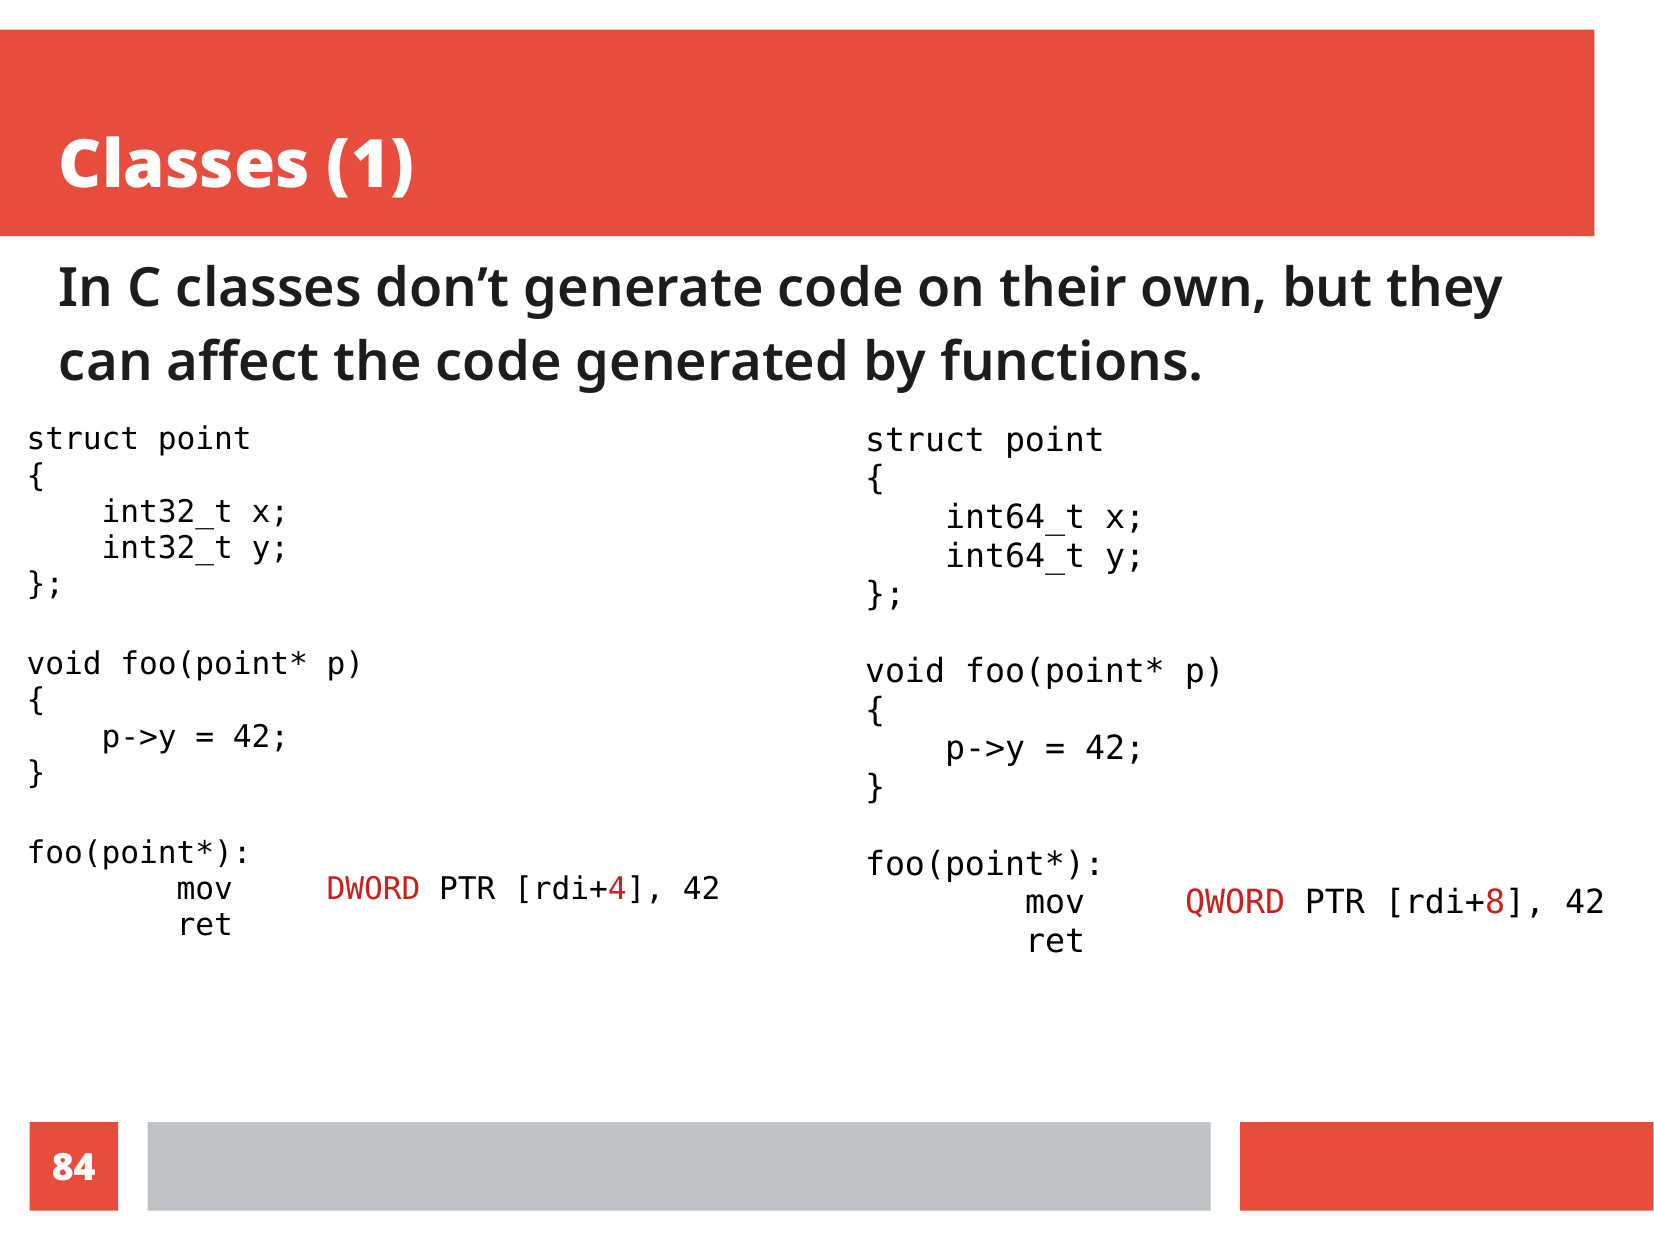

# Classes (1)
In C classes don’t generate code on their own, but they can affect the code generated by functions.
struct point
{
 int32_t x;
 int32_t y;
};
void foo(point* p)
{
 p->y = 42;
}
foo(point*):
 mov DWORD PTR [rdi+4], 42
 ret
struct point
{
 int64_t x;
 int64_t y;
};
void foo(point* p)
{
 p->y = 42;
}
foo(point*):
 mov QWORD PTR [rdi+8], 42
 ret
84